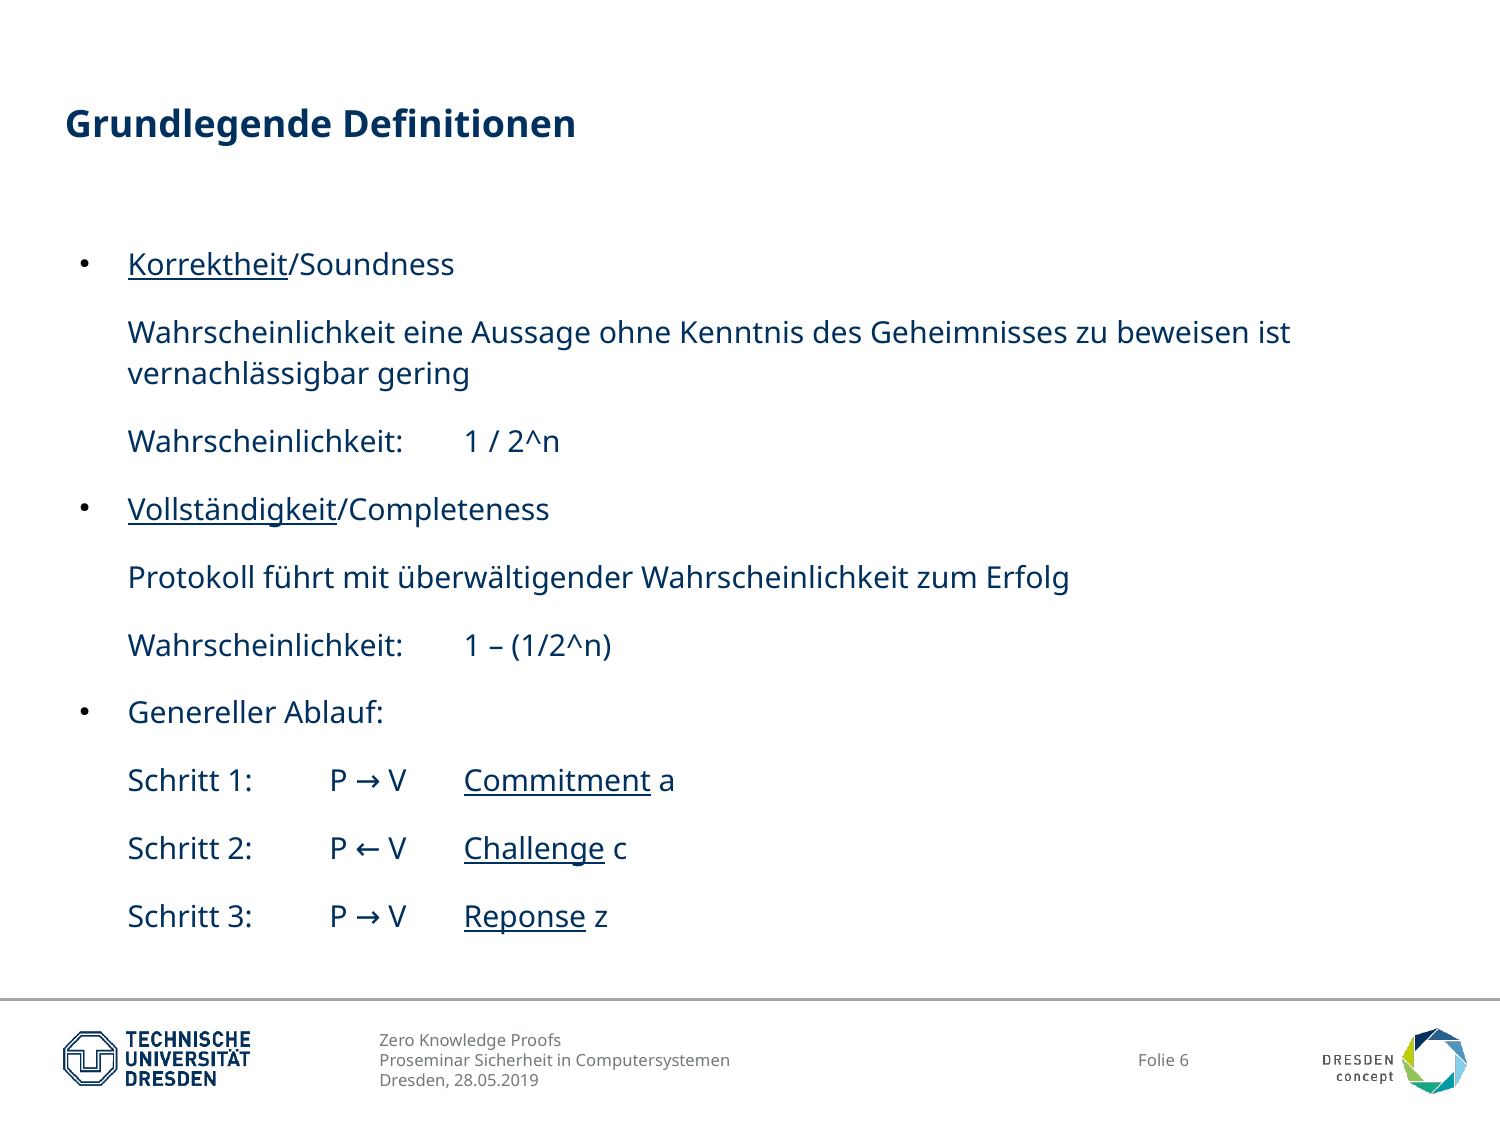

# Grundlegende Definitionen
Korrektheit/Soundness
Wahrscheinlichkeit eine Aussage ohne Kenntnis des Geheimnisses zu beweisen ist vernachlässigbar gering
Wahrscheinlichkeit: 		1 / 2^n
Vollständigkeit/Completeness
Protokoll führt mit überwältigender Wahrscheinlichkeit zum Erfolg
Wahrscheinlichkeit: 		1 – (1/2^n)
Genereller Ablauf:
Schritt 1: 			P → V	Commitment a
Schritt 2:			P ← V 	Challenge c
Schritt 3:			P → V	Reponse z